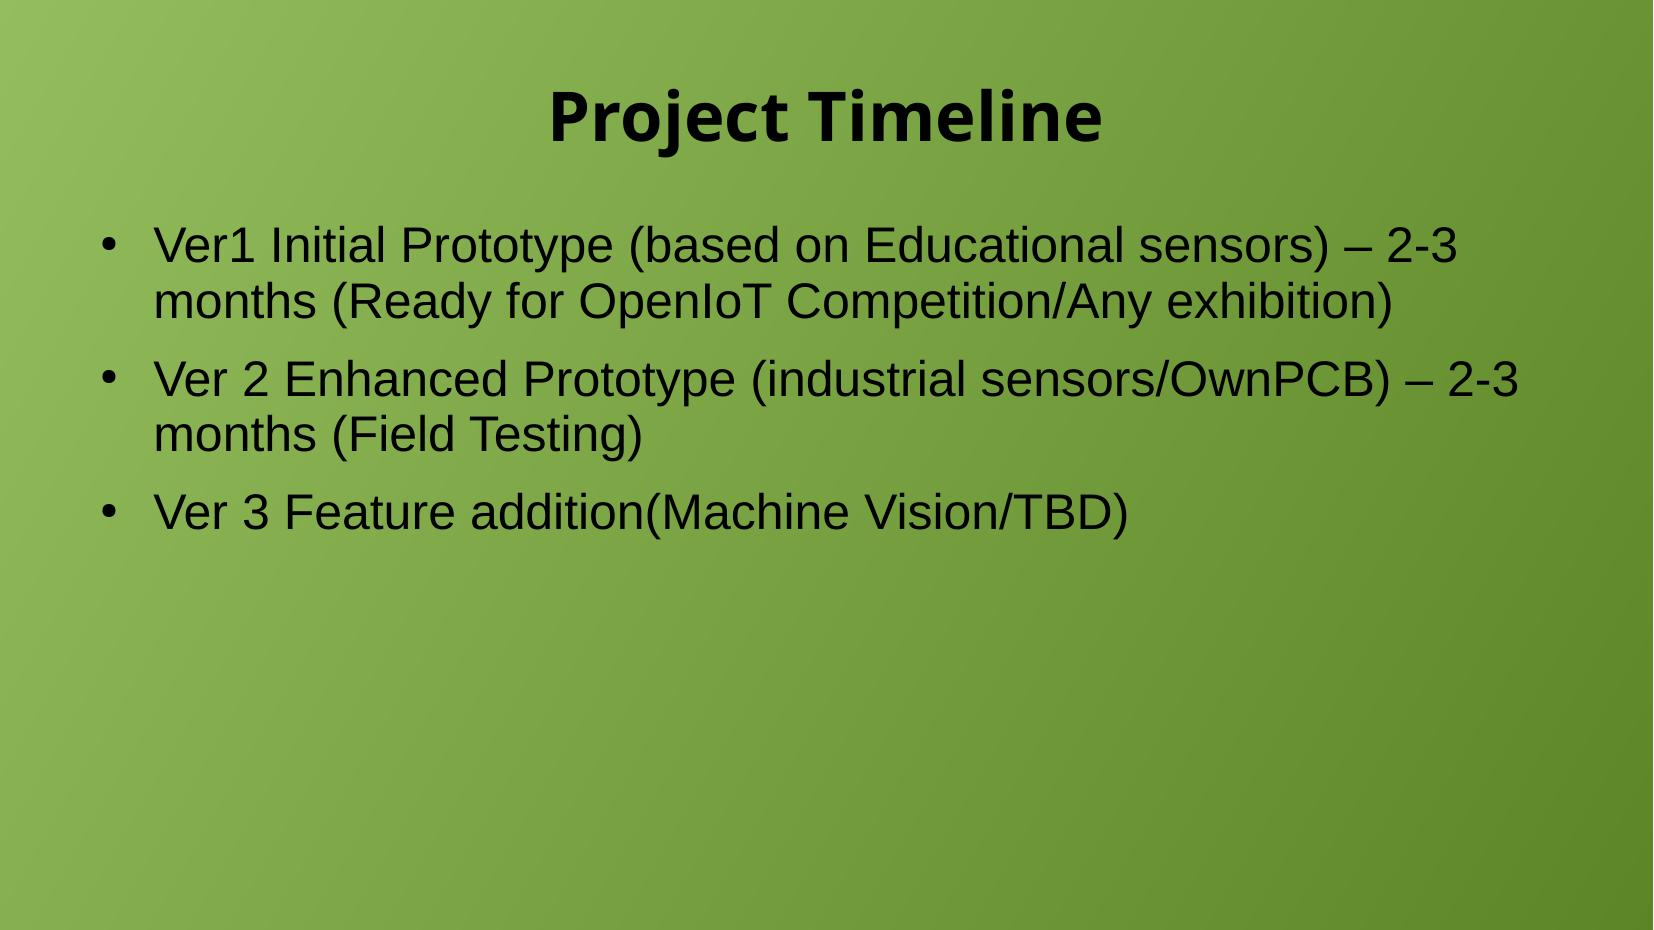

# Project Timeline
Ver1 Initial Prototype (based on Educational sensors) – 2-3 months (Ready for OpenIoT Competition/Any exhibition)
Ver 2 Enhanced Prototype (industrial sensors/OwnPCB) – 2-3 months (Field Testing)
Ver 3 Feature addition(Machine Vision/TBD)